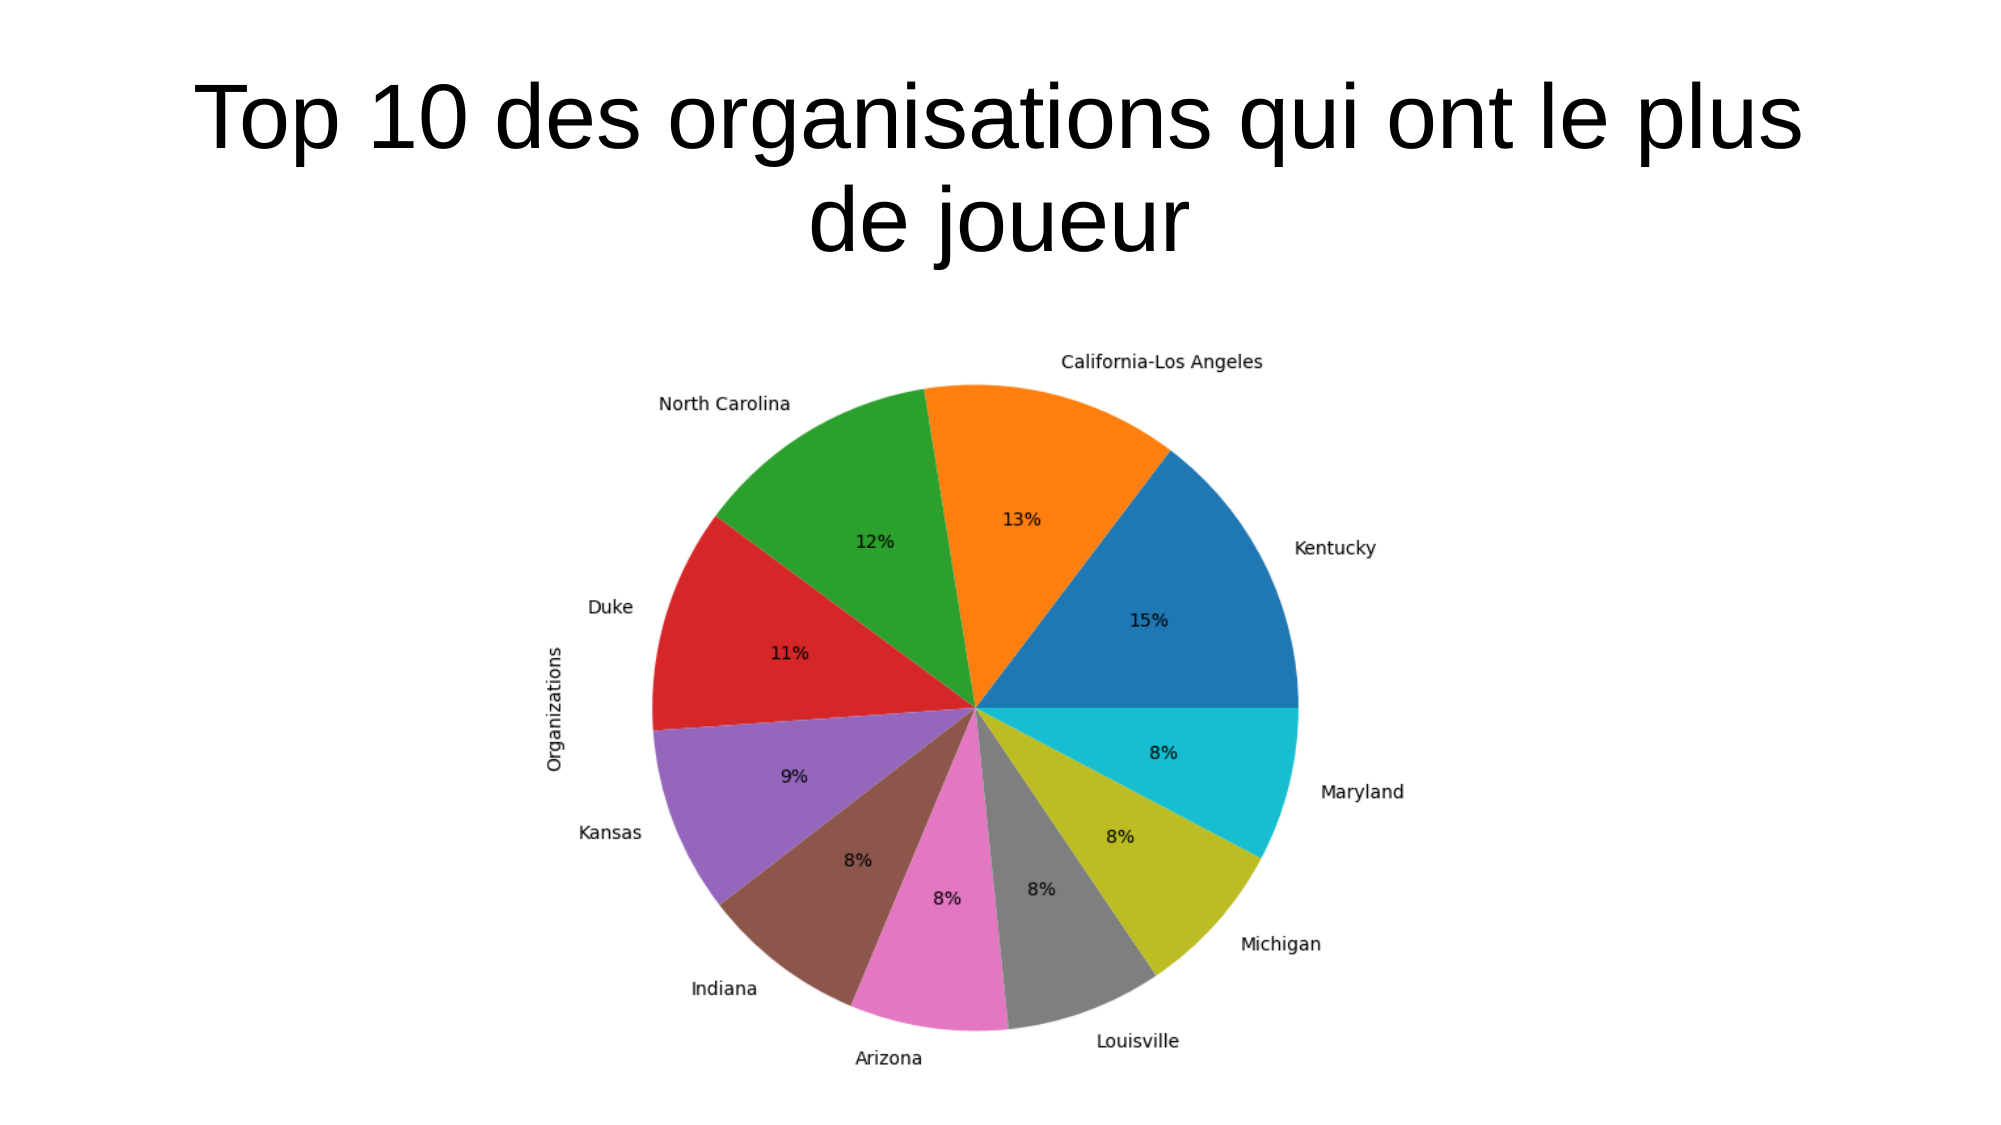

# Top 10 des organisations qui ont le plus de joueur